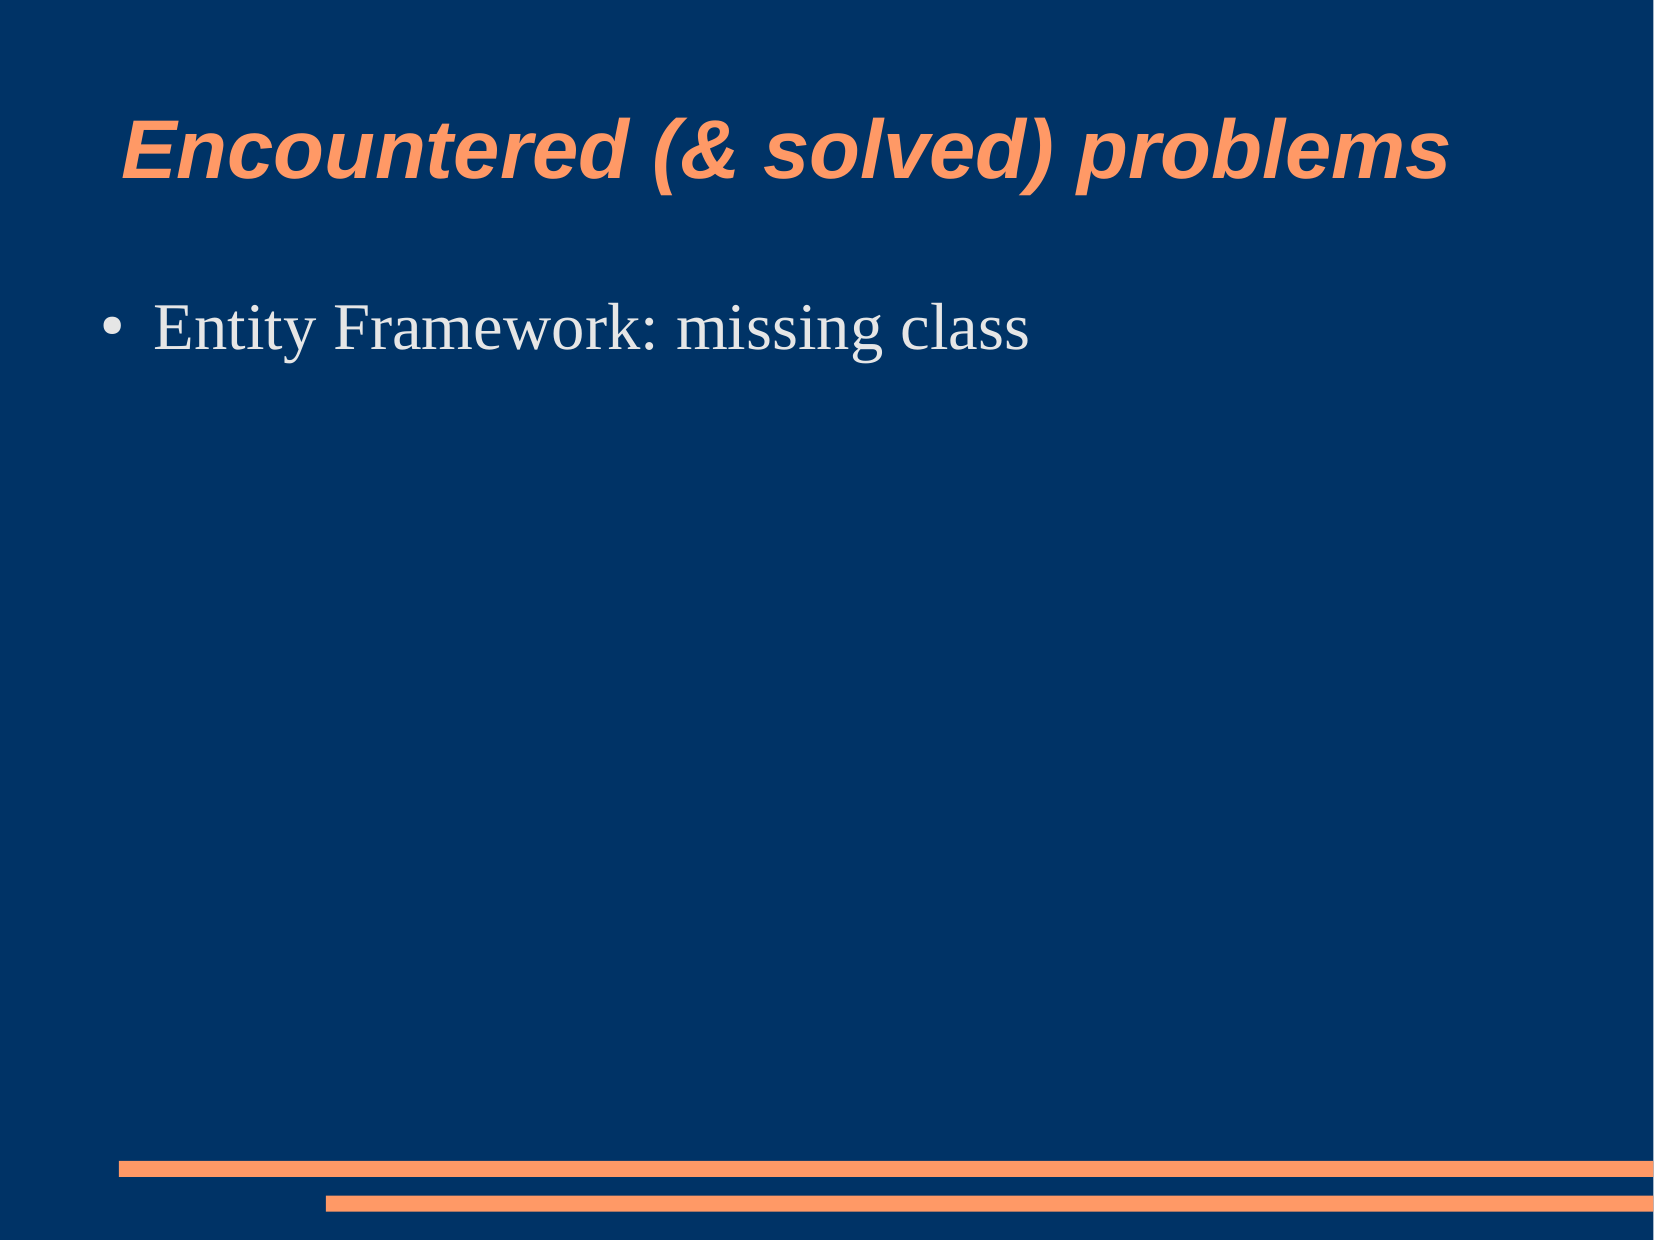

# Encountered (& solved) problems
Entity Framework: missing class